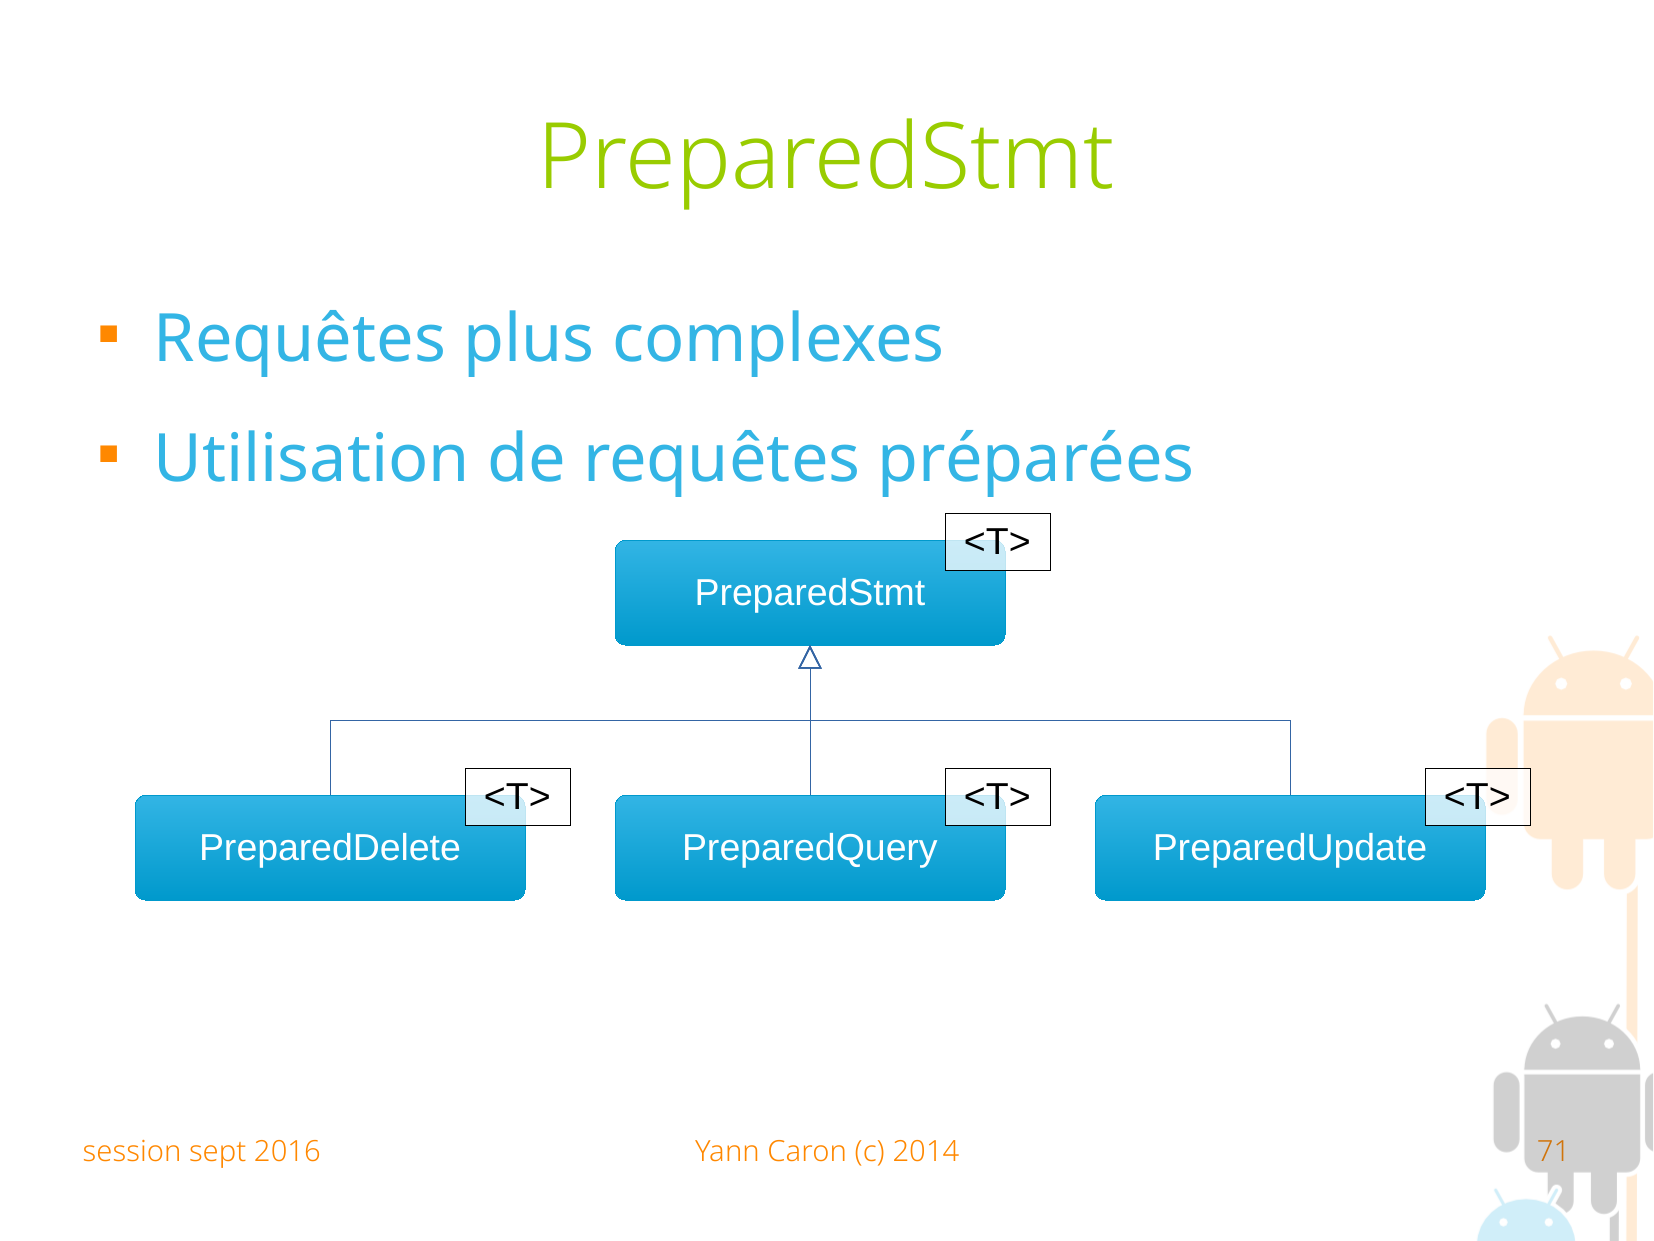

# PreparedStmt
Requêtes plus complexes
Utilisation de requêtes préparées
<T>
PreparedStmt
<T>
<T>
<T>
PreparedDelete
PreparedQuery
PreparedUpdate
session sept 2016
Yann Caron (c) 2014
71